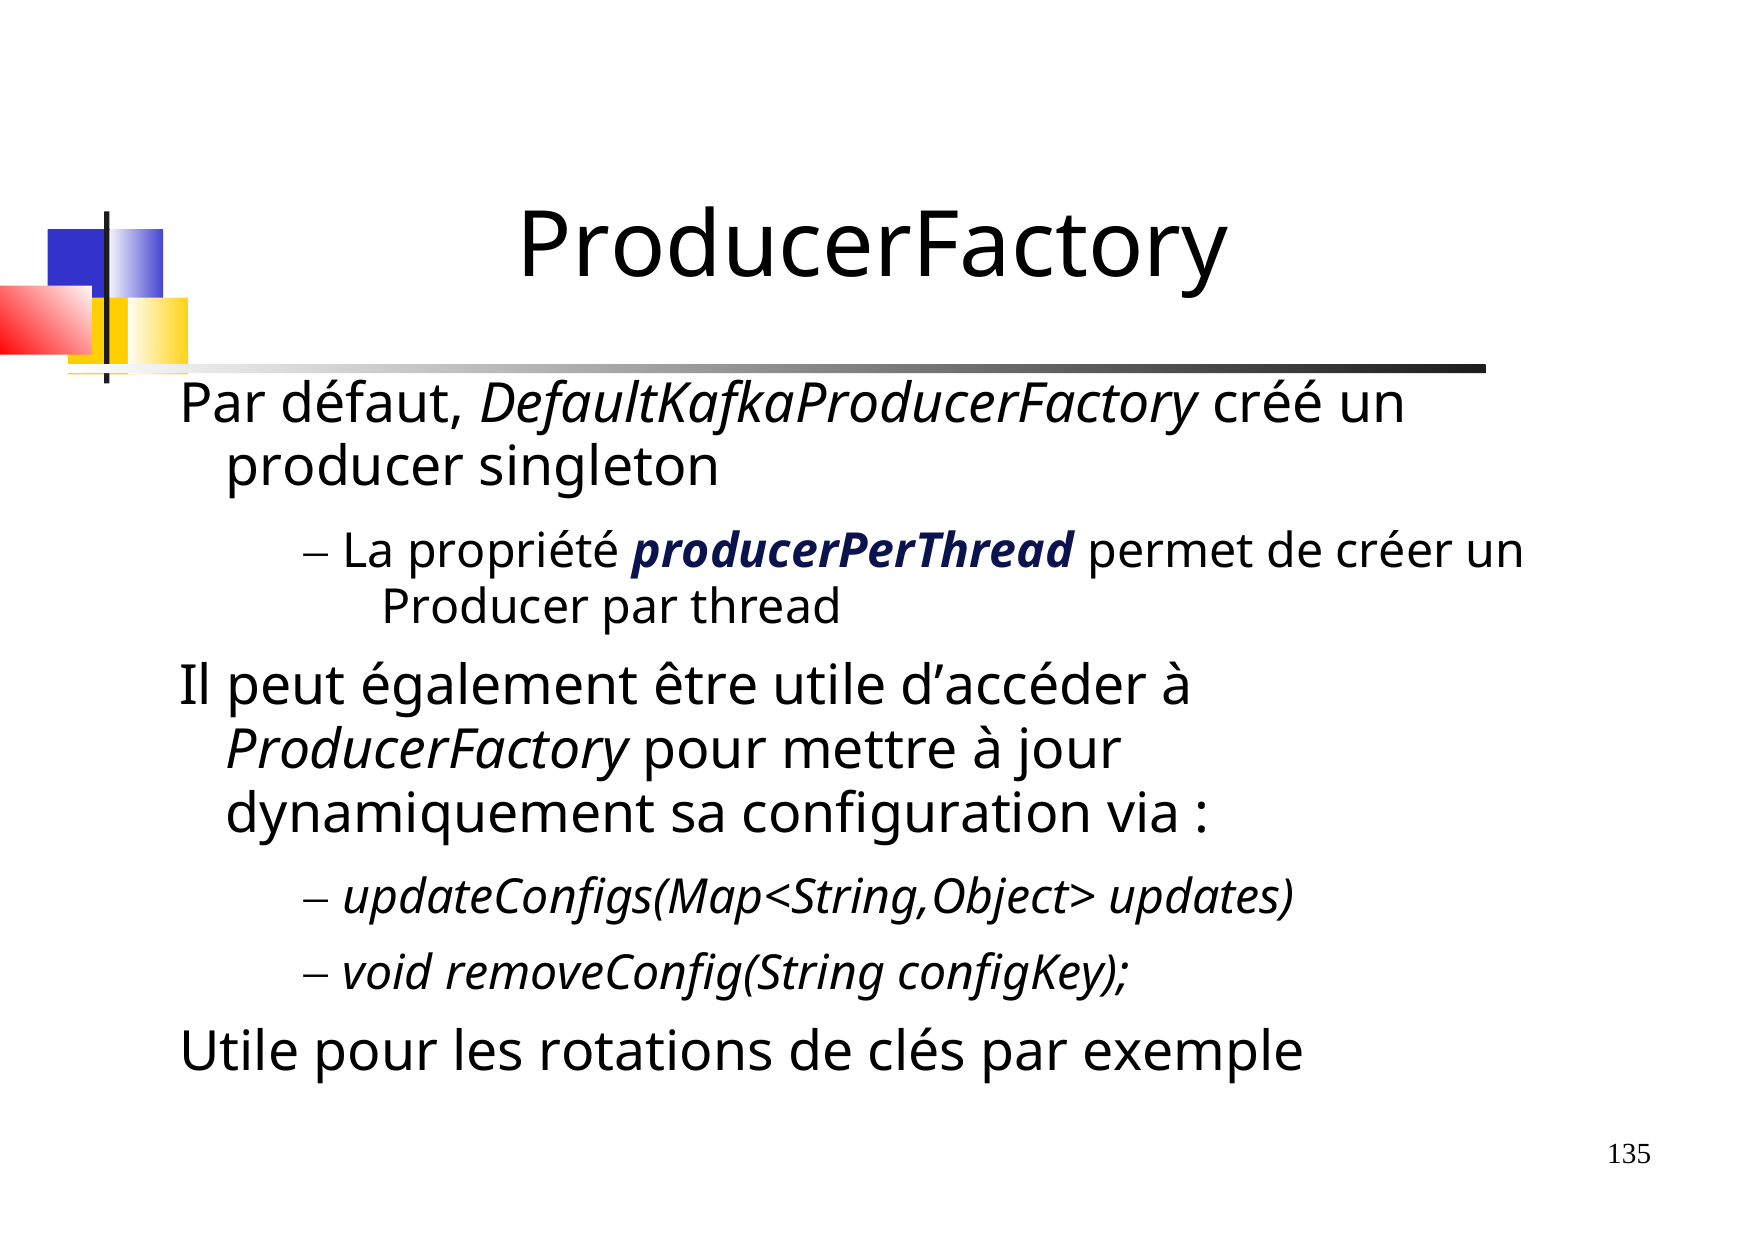

# ProducerFactory
Par défaut, DefaultKafkaProducerFactory créé un producer singleton
La propriété producerPerThread permet de créer un Producer par thread
Il peut également être utile d’accéder à ProducerFactory pour mettre à jour dynamiquement sa configuration via :
updateConfigs(Map<String,Object> updates)
void removeConfig(String configKey);
Utile pour les rotations de clés par exemple